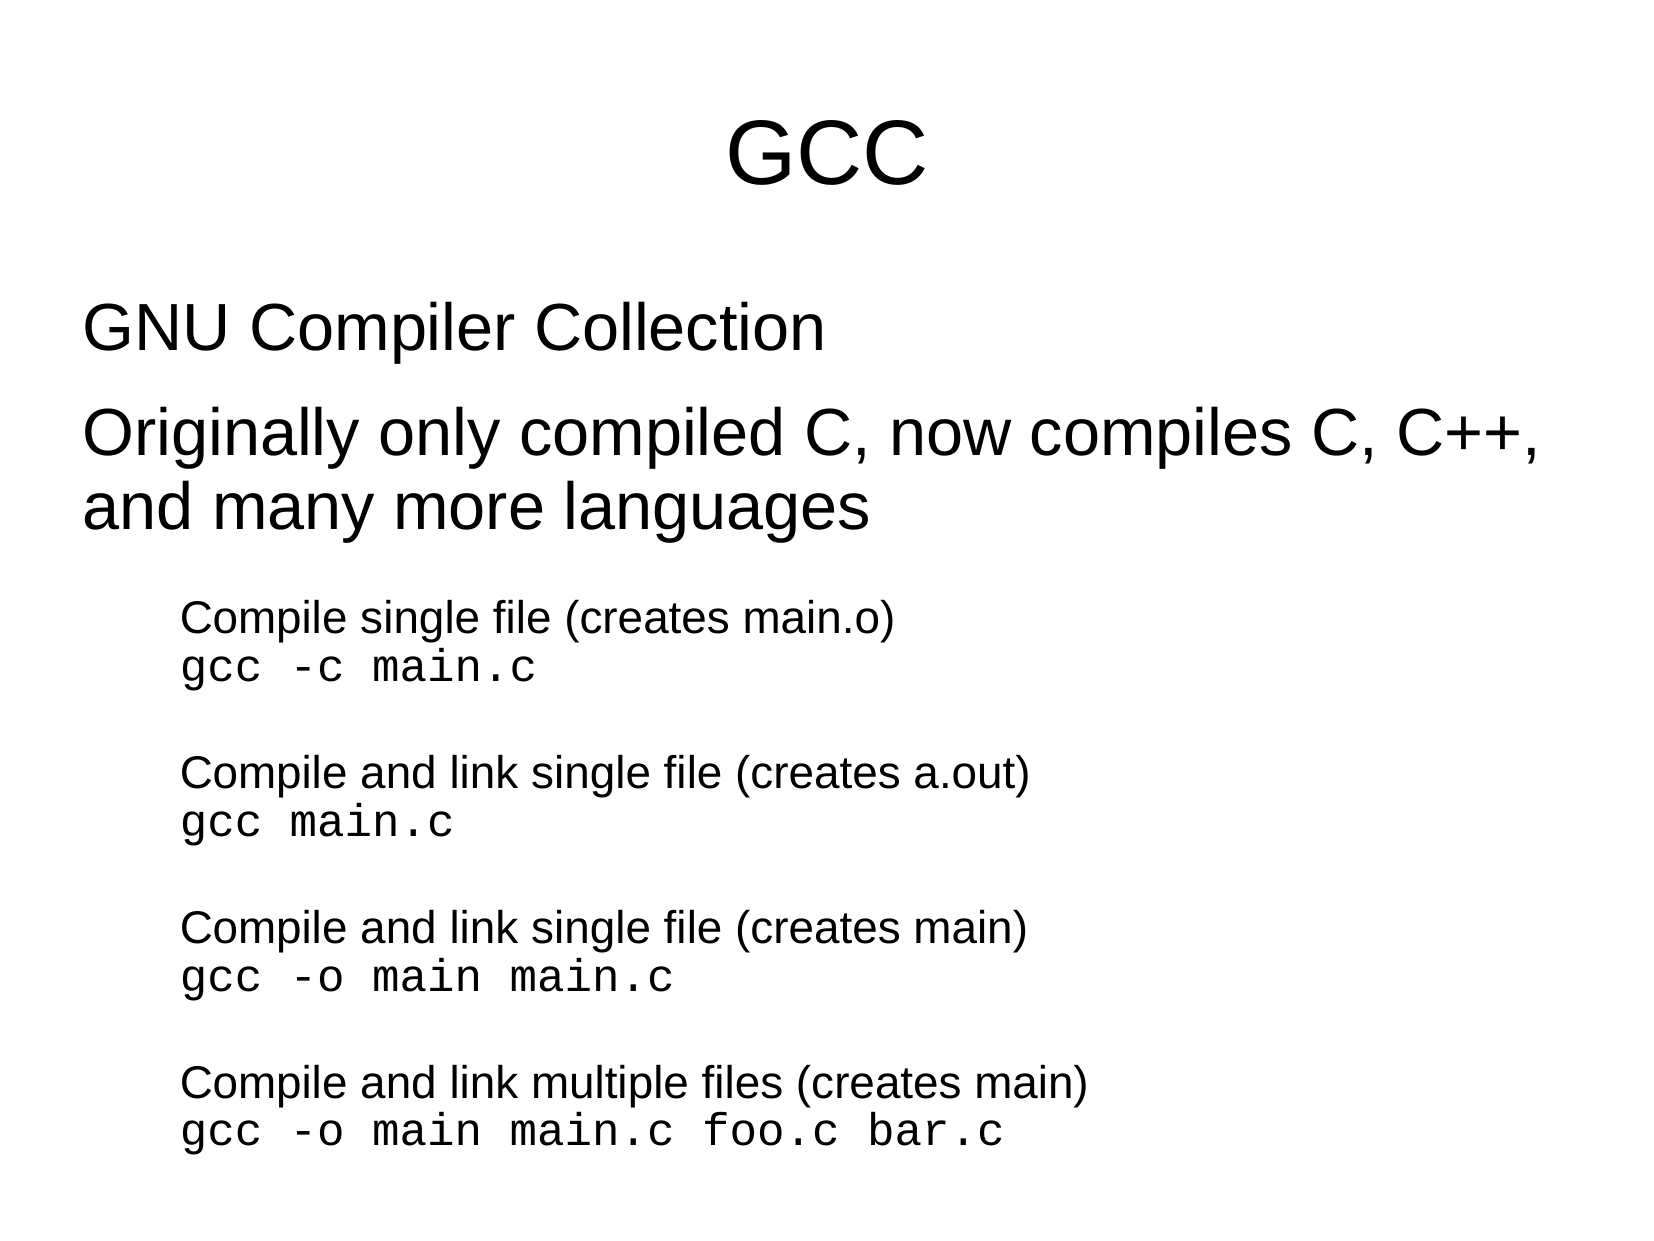

# GCC
GNU Compiler Collection
Originally only compiled C, now compiles C, C++, and many more languages
Compile single file (creates main.o)
gcc -c main.c
Compile and link single file (creates a.out)
gcc main.c
Compile and link single file (creates main)
gcc -o main main.c
Compile and link multiple files (creates main)
gcc -o main main.c foo.c bar.c